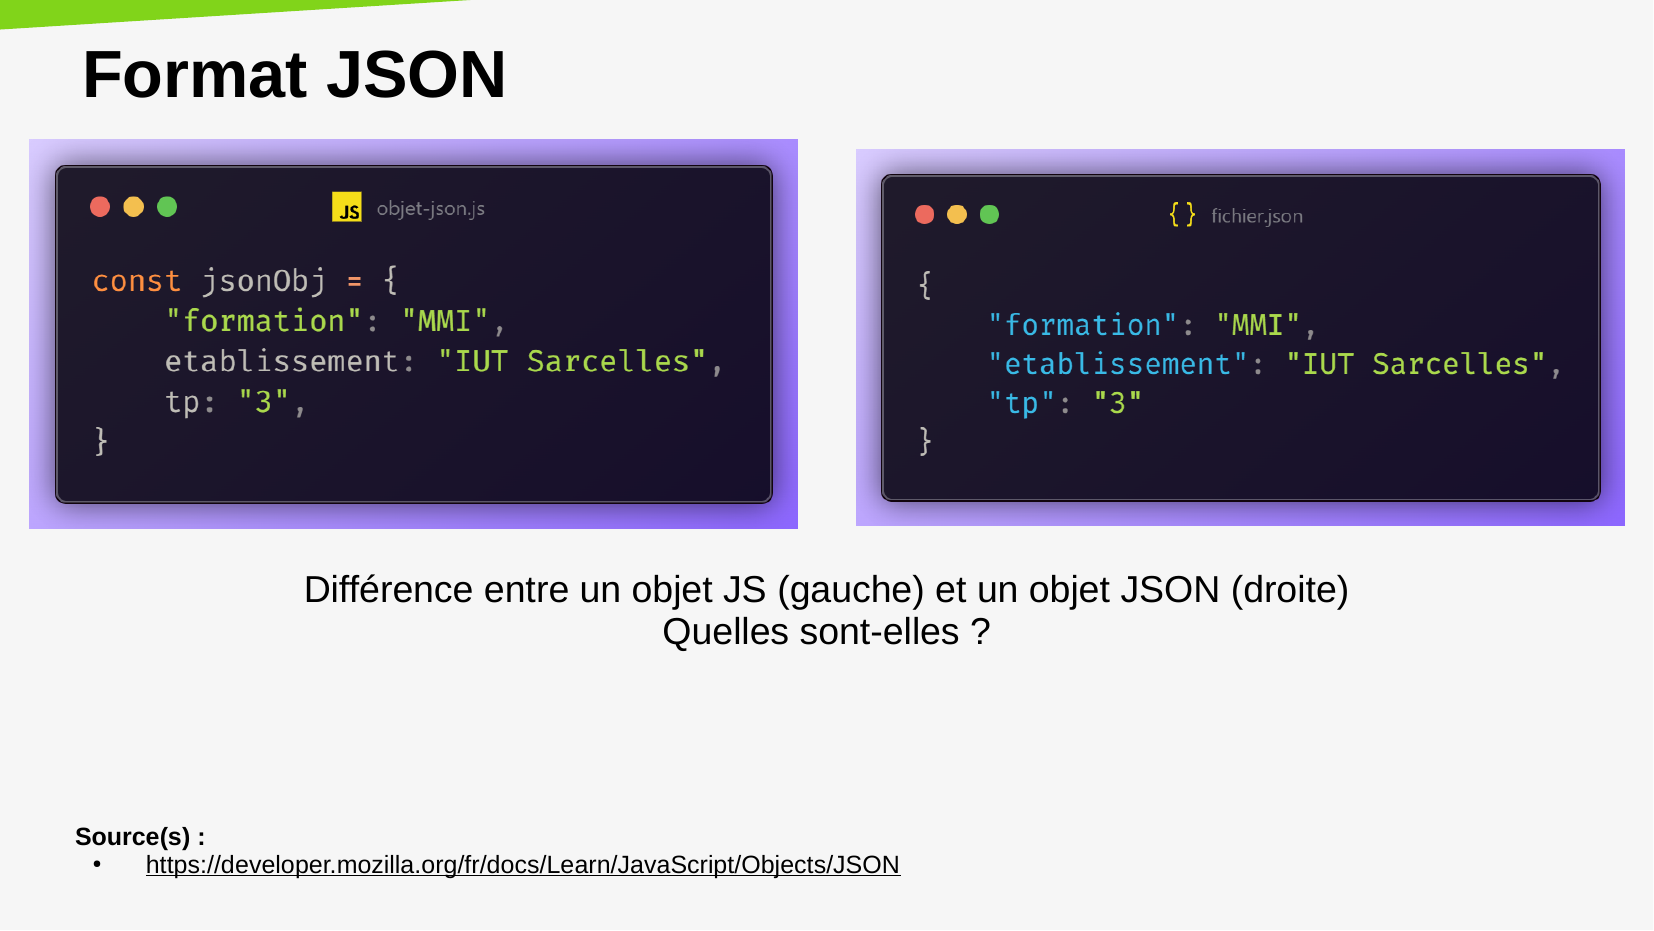

# Format JSON
Différence entre un objet JS (gauche) et un objet JSON (droite)
Quelles sont-elles ?
Source(s) :
https://developer.mozilla.org/fr/docs/Learn/JavaScript/Objects/JSON